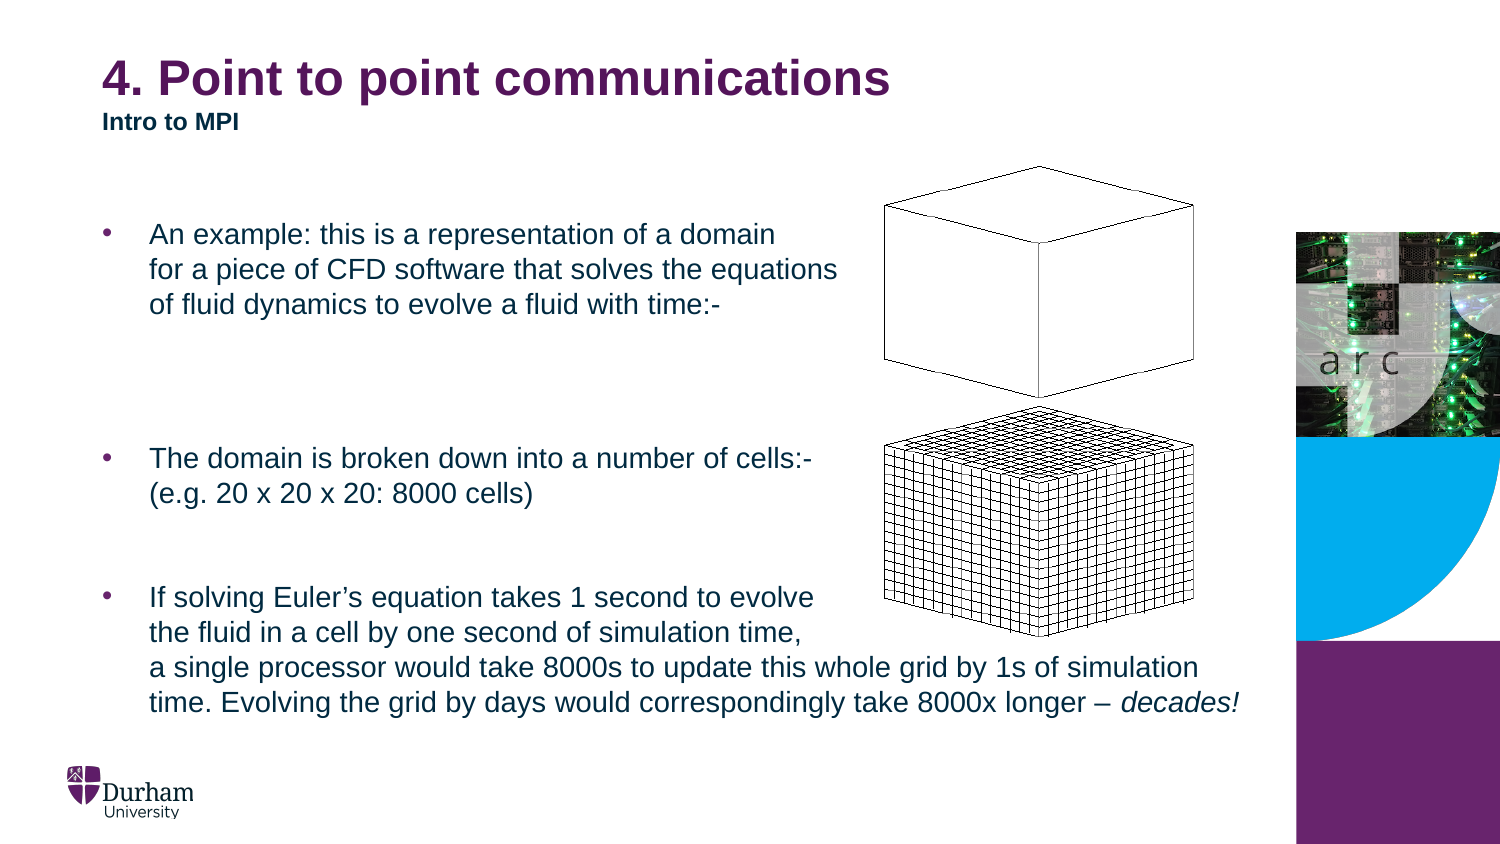

# 4. Point to point communications Intro to MPI
An example: this is a representation of a domain
for a piece of CFD software that solves the equations
of fluid dynamics to evolve a fluid with time:-
The domain is broken down into a number of cells:-
(e.g. 20 x 20 x 20: 8000 cells)
If solving Euler’s equation takes 1 second to evolve
the fluid in a cell by one second of simulation time,
a single processor would take 8000s to update this whole grid by 1s of simulation time. Evolving the grid by days would correspondingly take 8000x longer – decades!